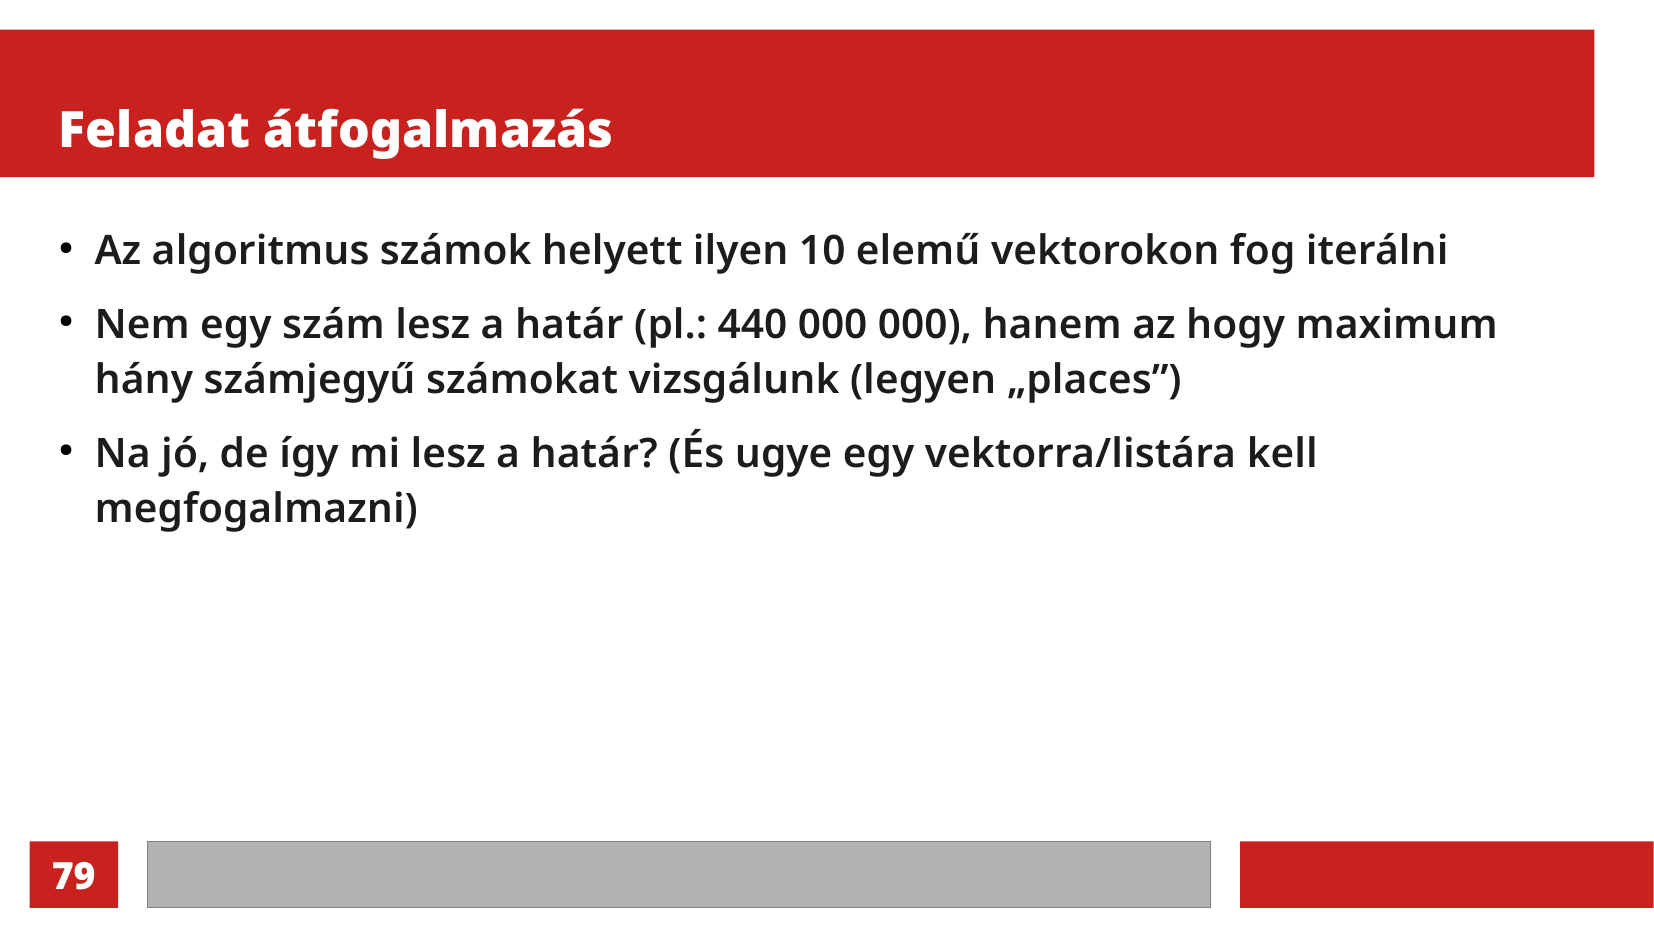

# Feladat átfogalmazás
Az algoritmus számok helyett ilyen 10 elemű vektorokon fog iterálni
Nem egy szám lesz a határ (pl.: 440 000 000), hanem az hogy maximum hány számjegyű számokat vizsgálunk (legyen „places”)
Na jó, de így mi lesz a határ? (És ugye egy vektorra/listára kell megfogalmazni)
79